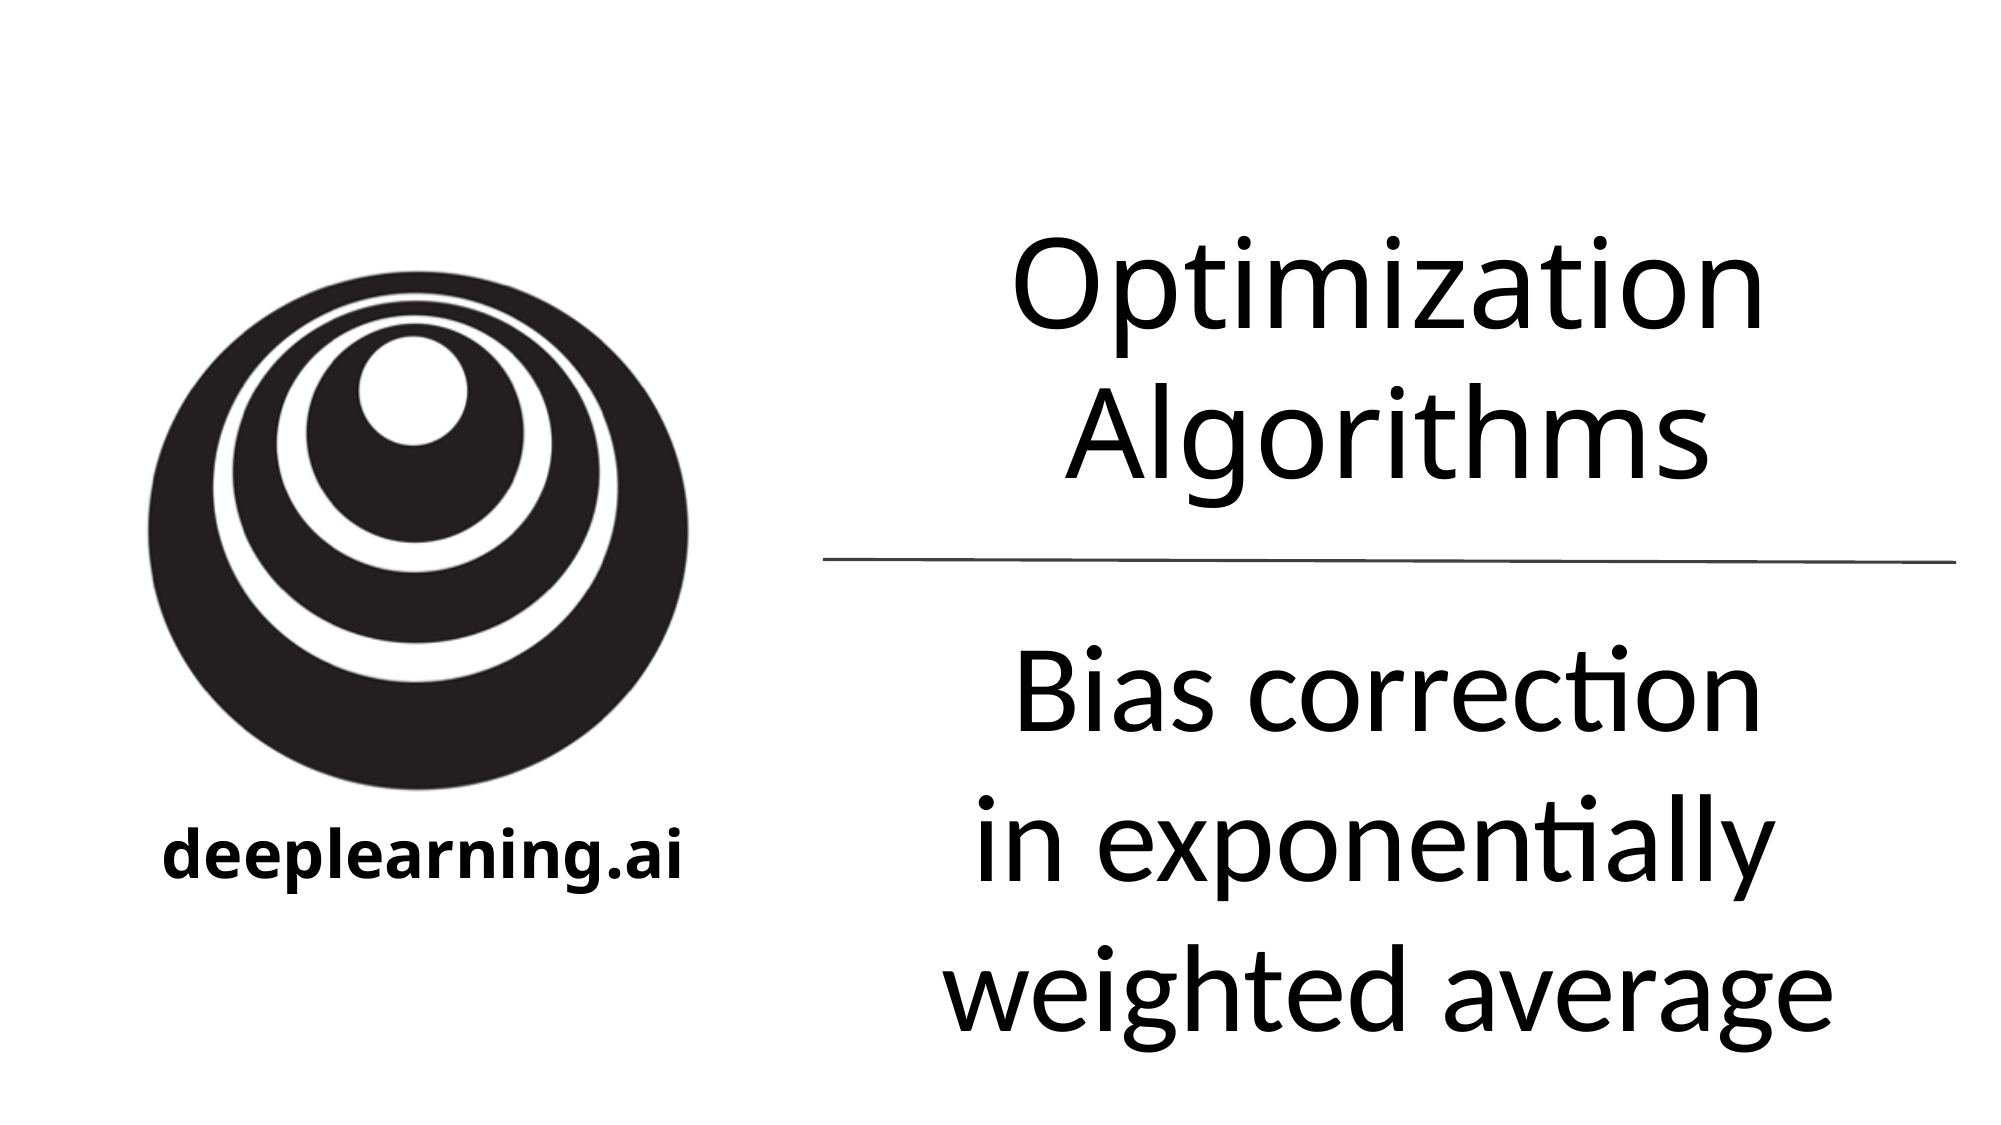

# Optimization Algorithms
deeplearning.ai
Bias correction
in exponentially
weighted average